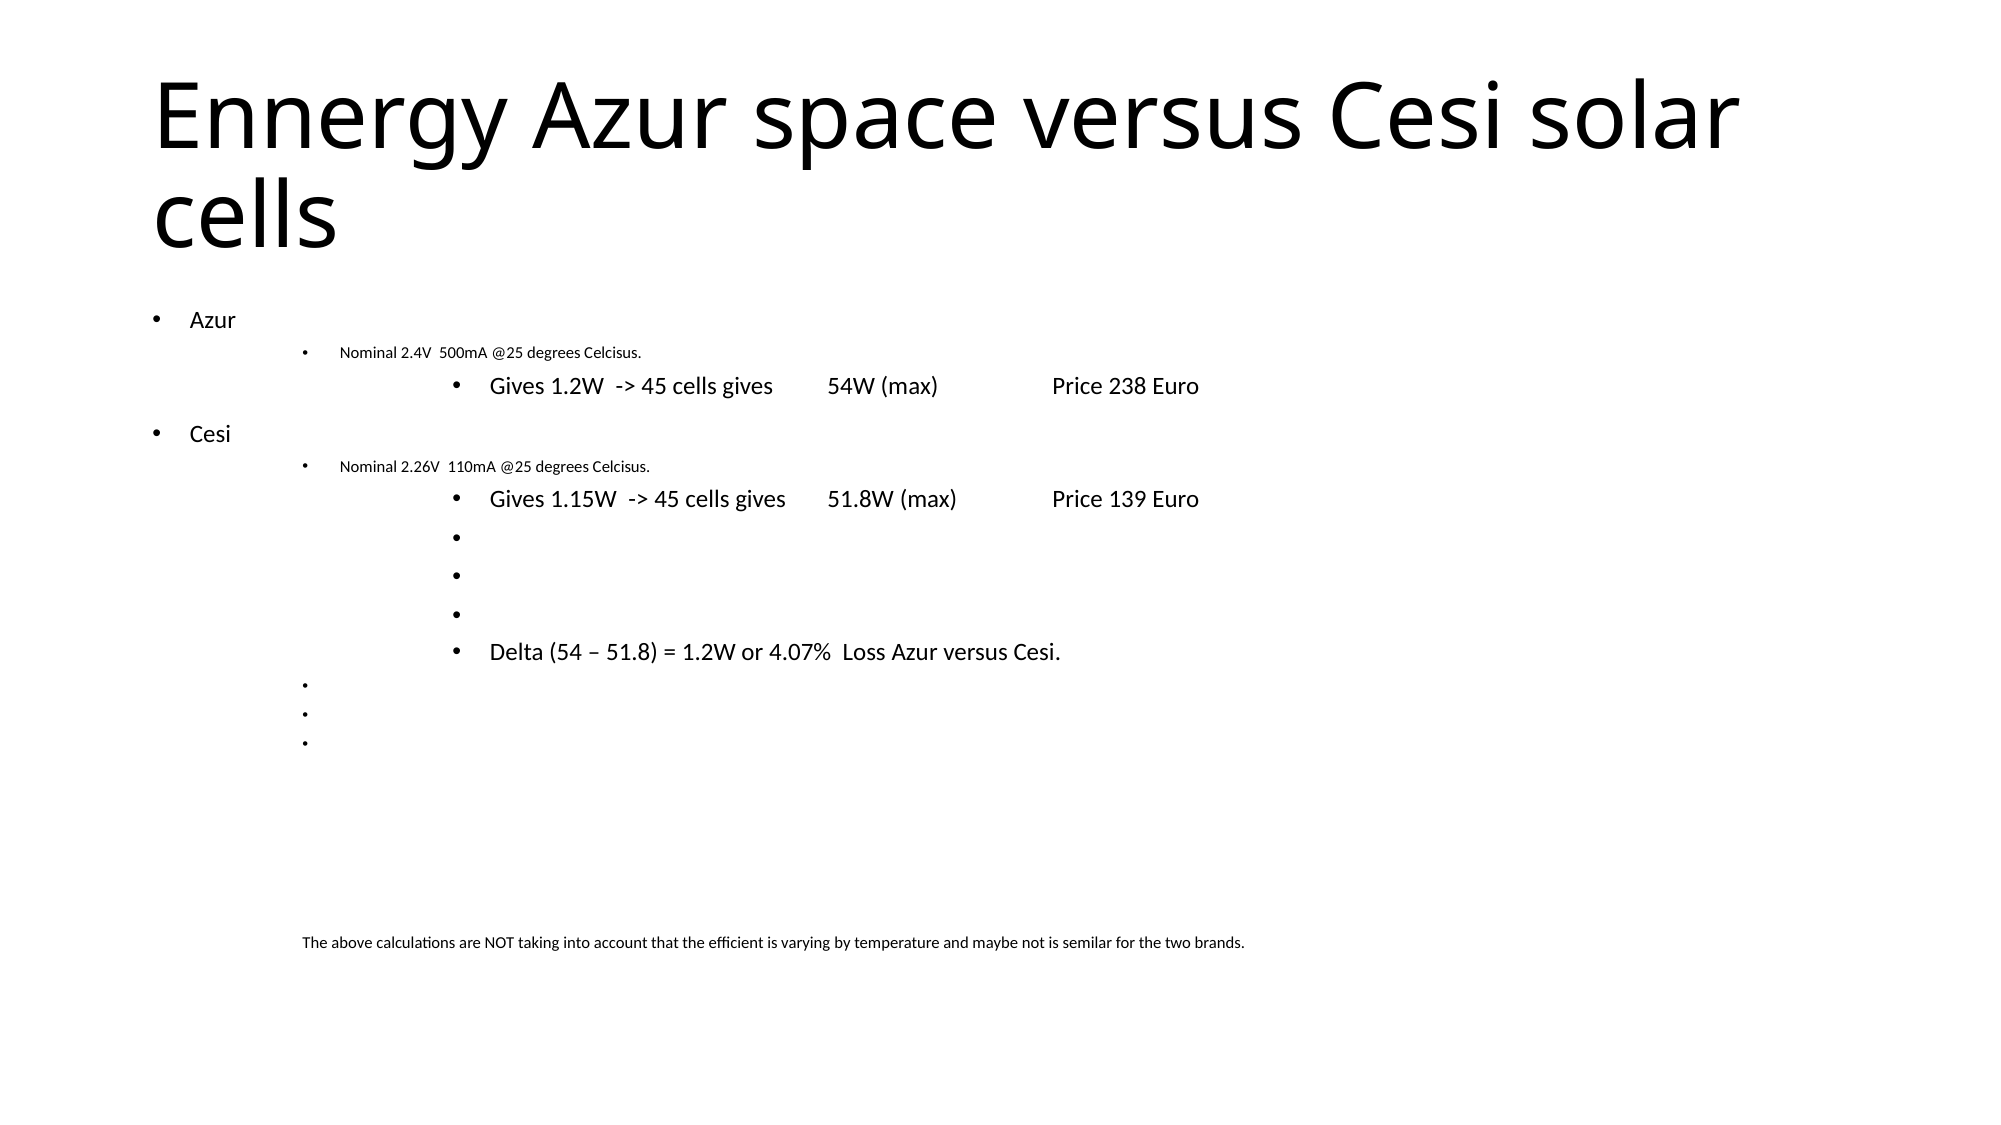

# Ennergy Azur space versus Cesi solar cells
Azur
Nominal 2.4V 500mA @25 degrees Celcisus.
Gives 1.2W -> 45 cells gives 	54W (max)		Price 238 Euro
Cesi
Nominal 2.26V 110mA @25 degrees Celcisus.
Gives 1.15W -> 45 cells gives 	51.8W (max)		Price 139 Euro
Delta (54 – 51.8) = 1.2W or 4.07% Loss Azur versus Cesi.
The above calculations are NOT taking into account that the efficient is varying by temperature and maybe not is semilar for the two brands.